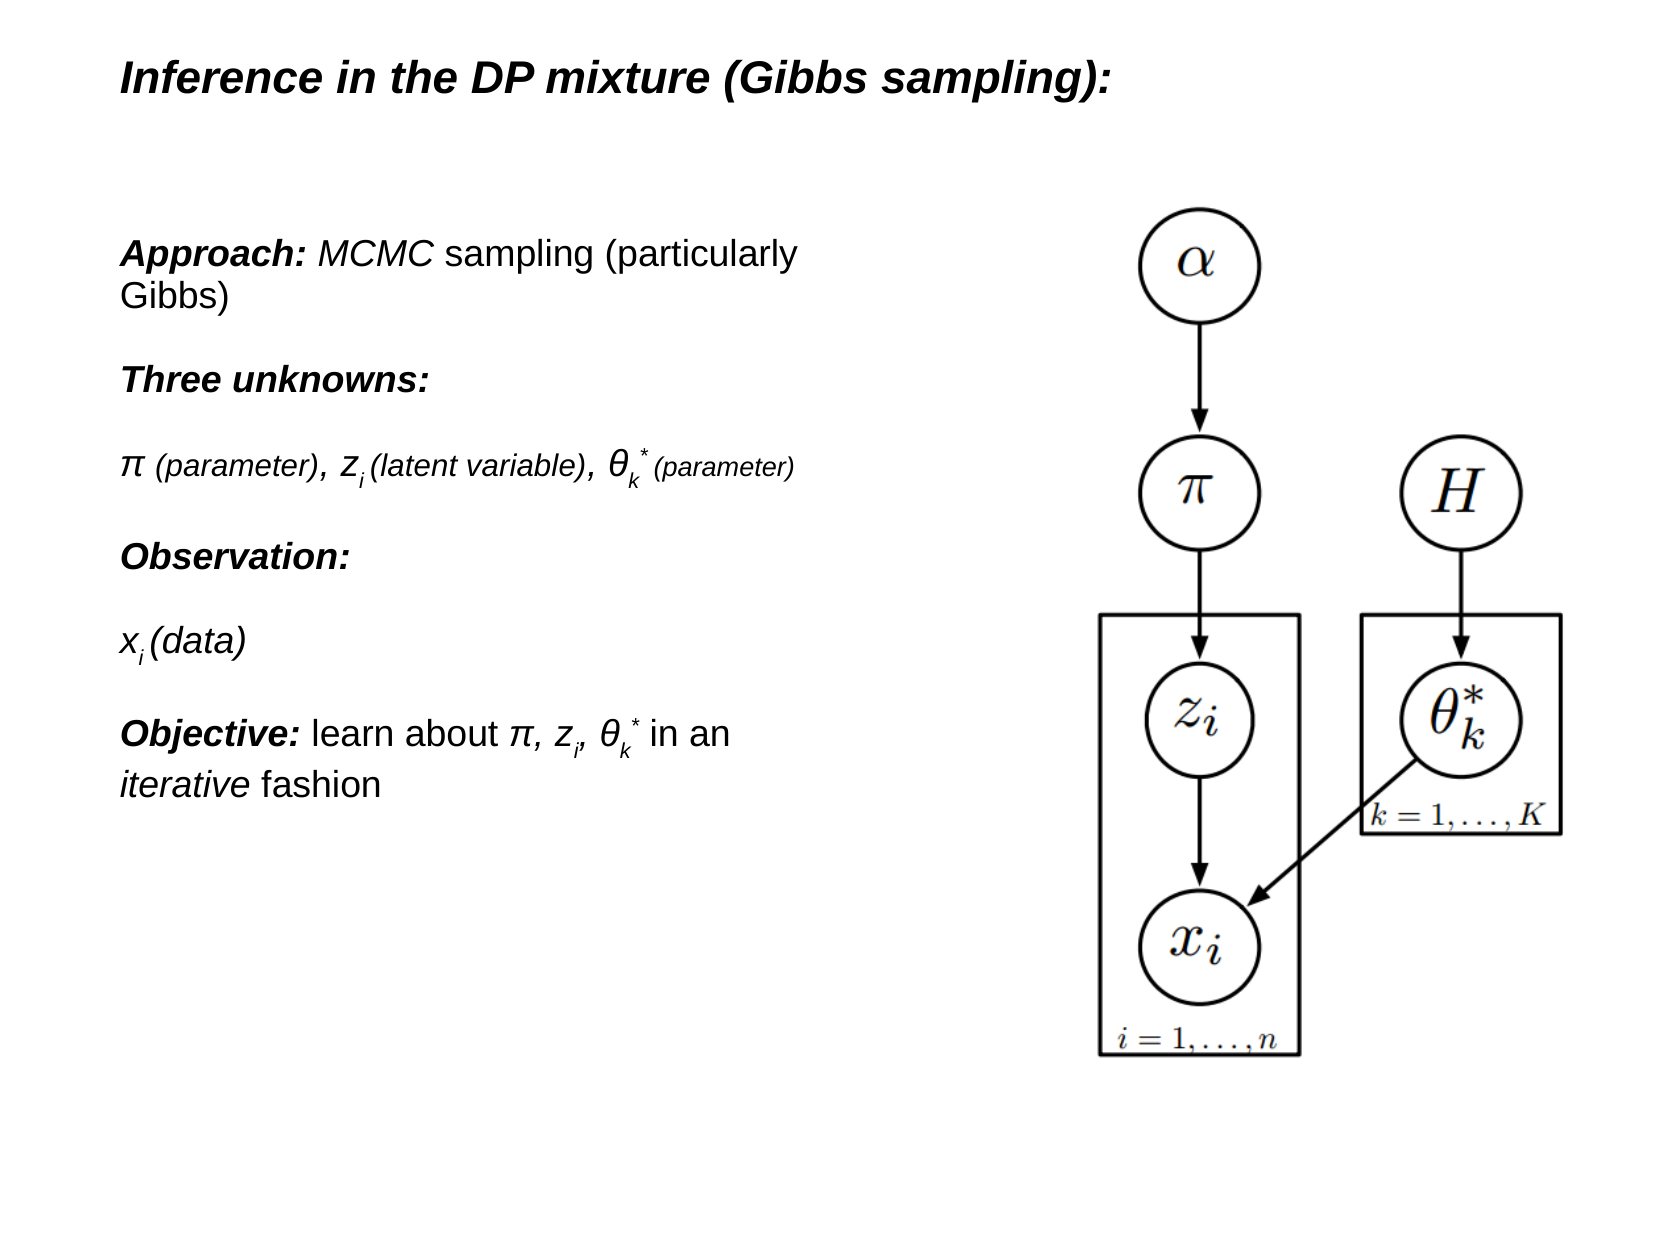

Inference in the DP mixture (Gibbs sampling):
Approach: MCMC sampling (particularly Gibbs)
Three unknowns:
π (parameter), zi (latent variable), θk* (parameter)
Observation:
xi (data)
Objective: learn about π, zi, θk* in an iterative fashion